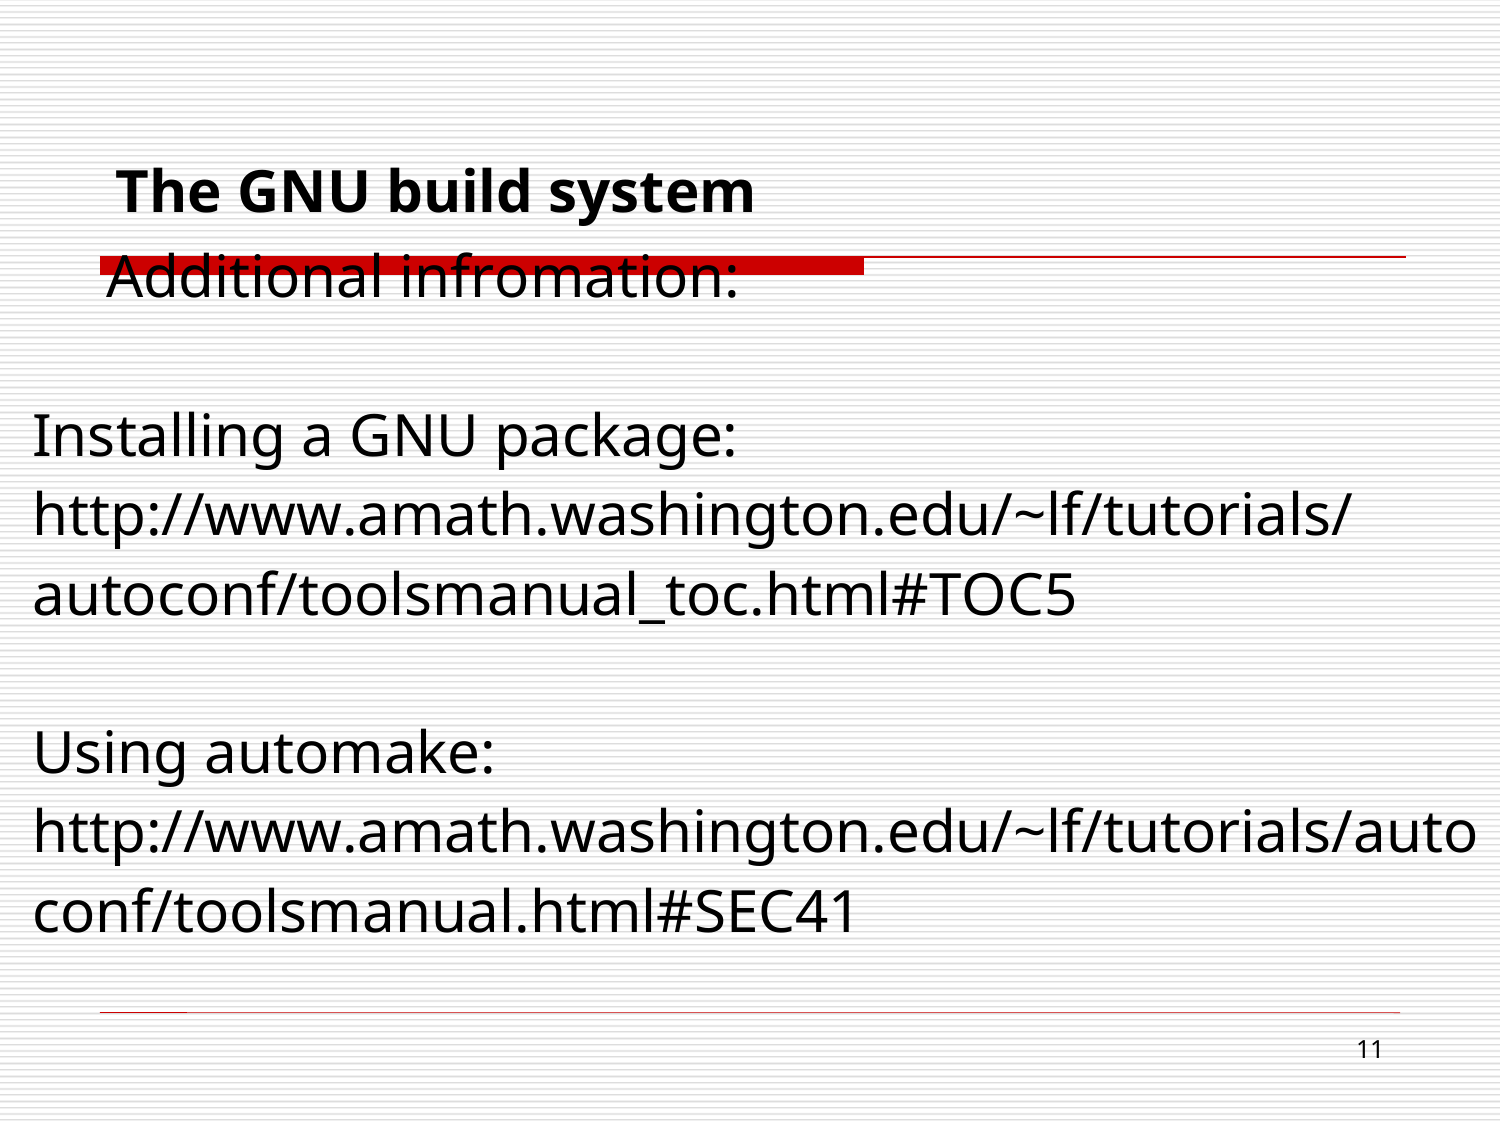

# The GNU build system
	Additional infromation:
Installing a GNU package:
http://www.amath.washington.edu/~lf/tutorials/autoconf/toolsmanual_toc.html#TOC5
Using automake: http://www.amath.washington.edu/~lf/tutorials/autoconf/toolsmanual.html#SEC41
11